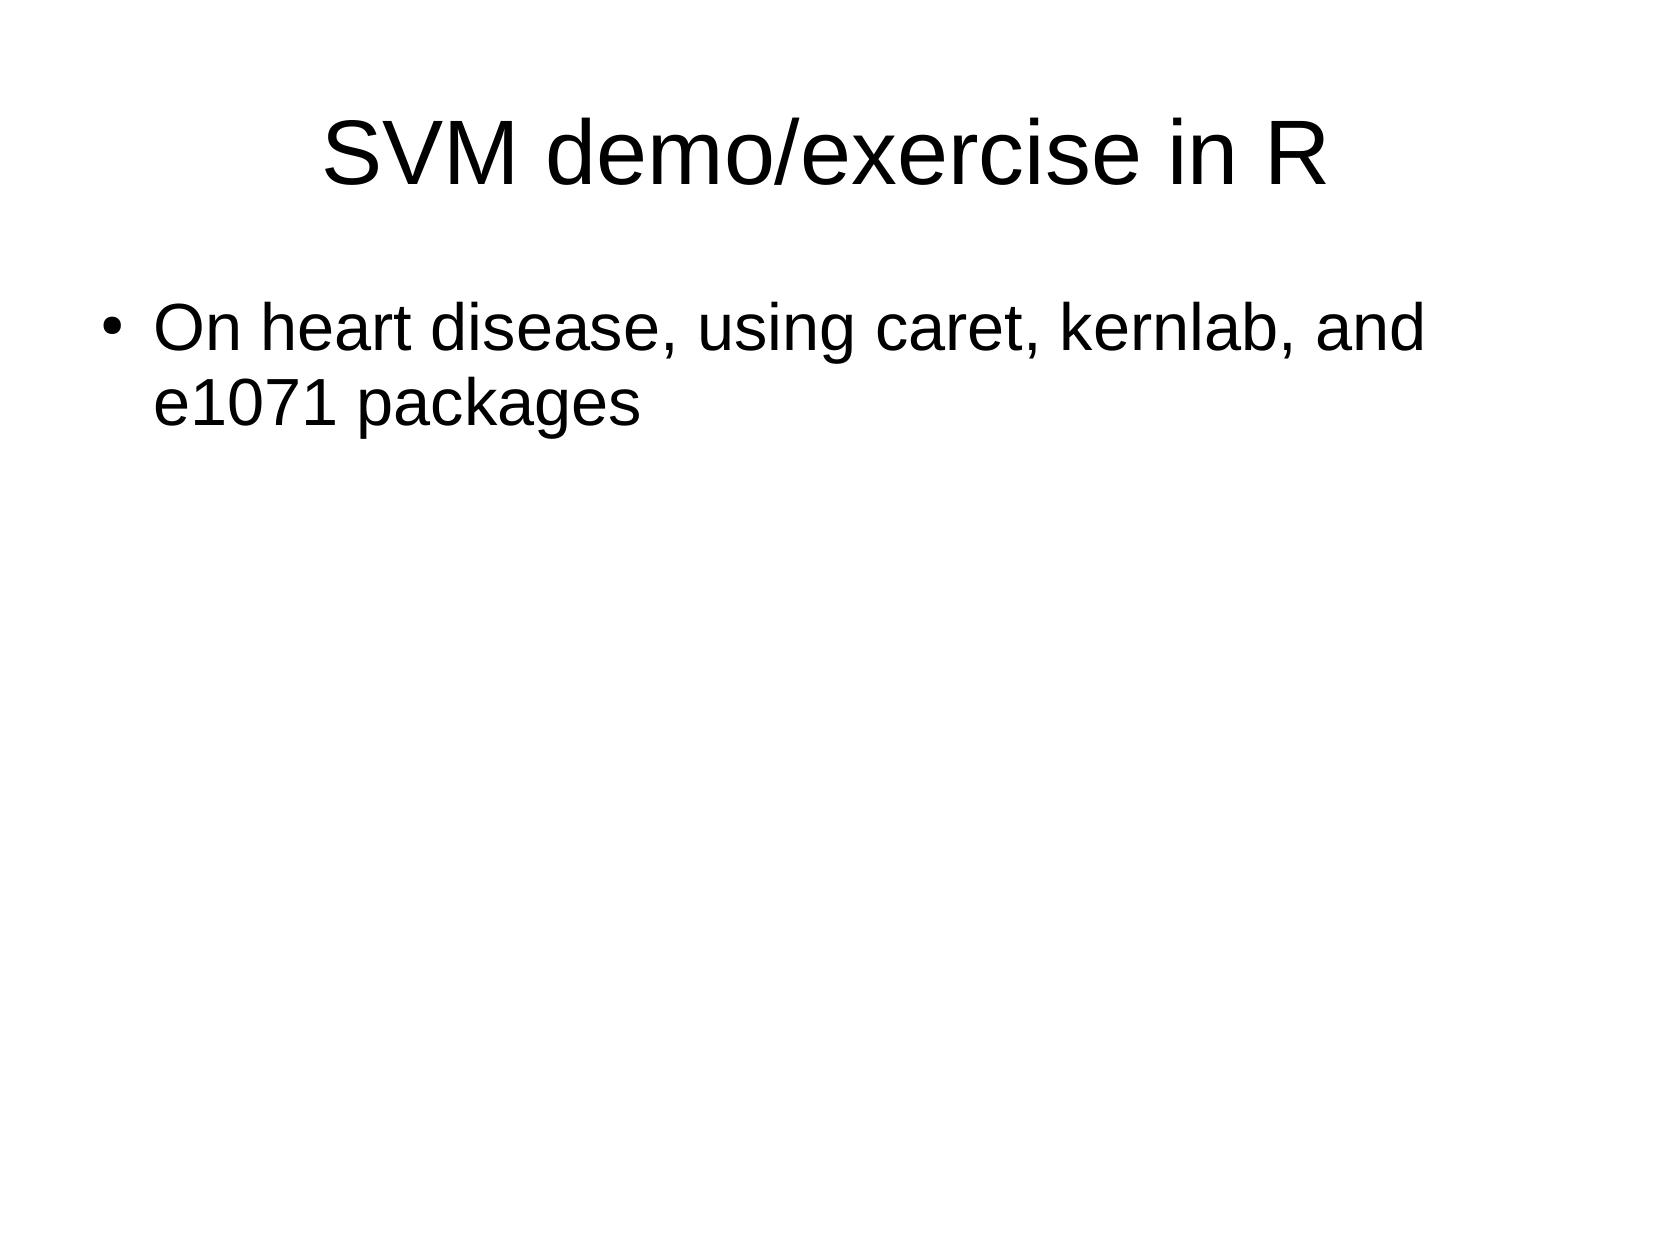

# SVM demo/exercise in R
On heart disease, using caret, kernlab, and e1071 packages